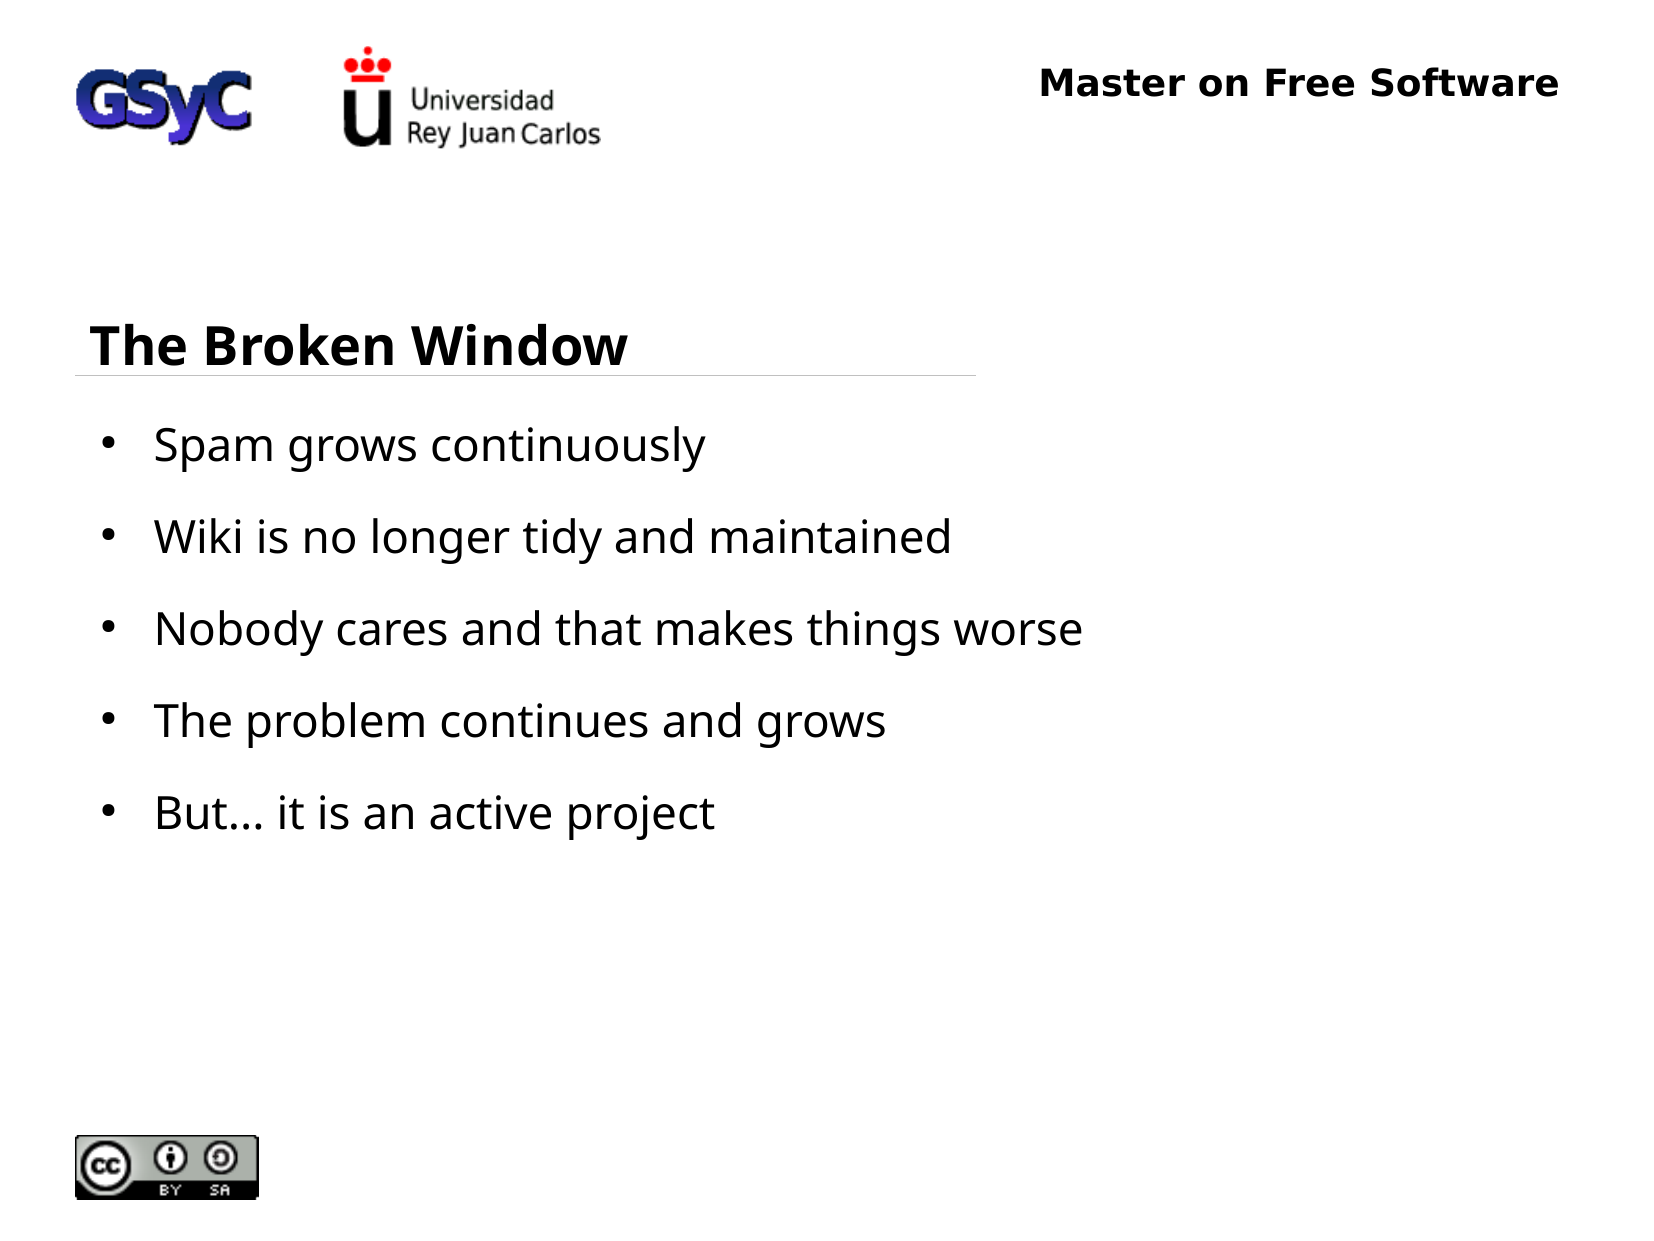

The Broken Window
# Spam grows continuously
Wiki is no longer tidy and maintained
Nobody cares and that makes things worse
The problem continues and grows
But... it is an active project